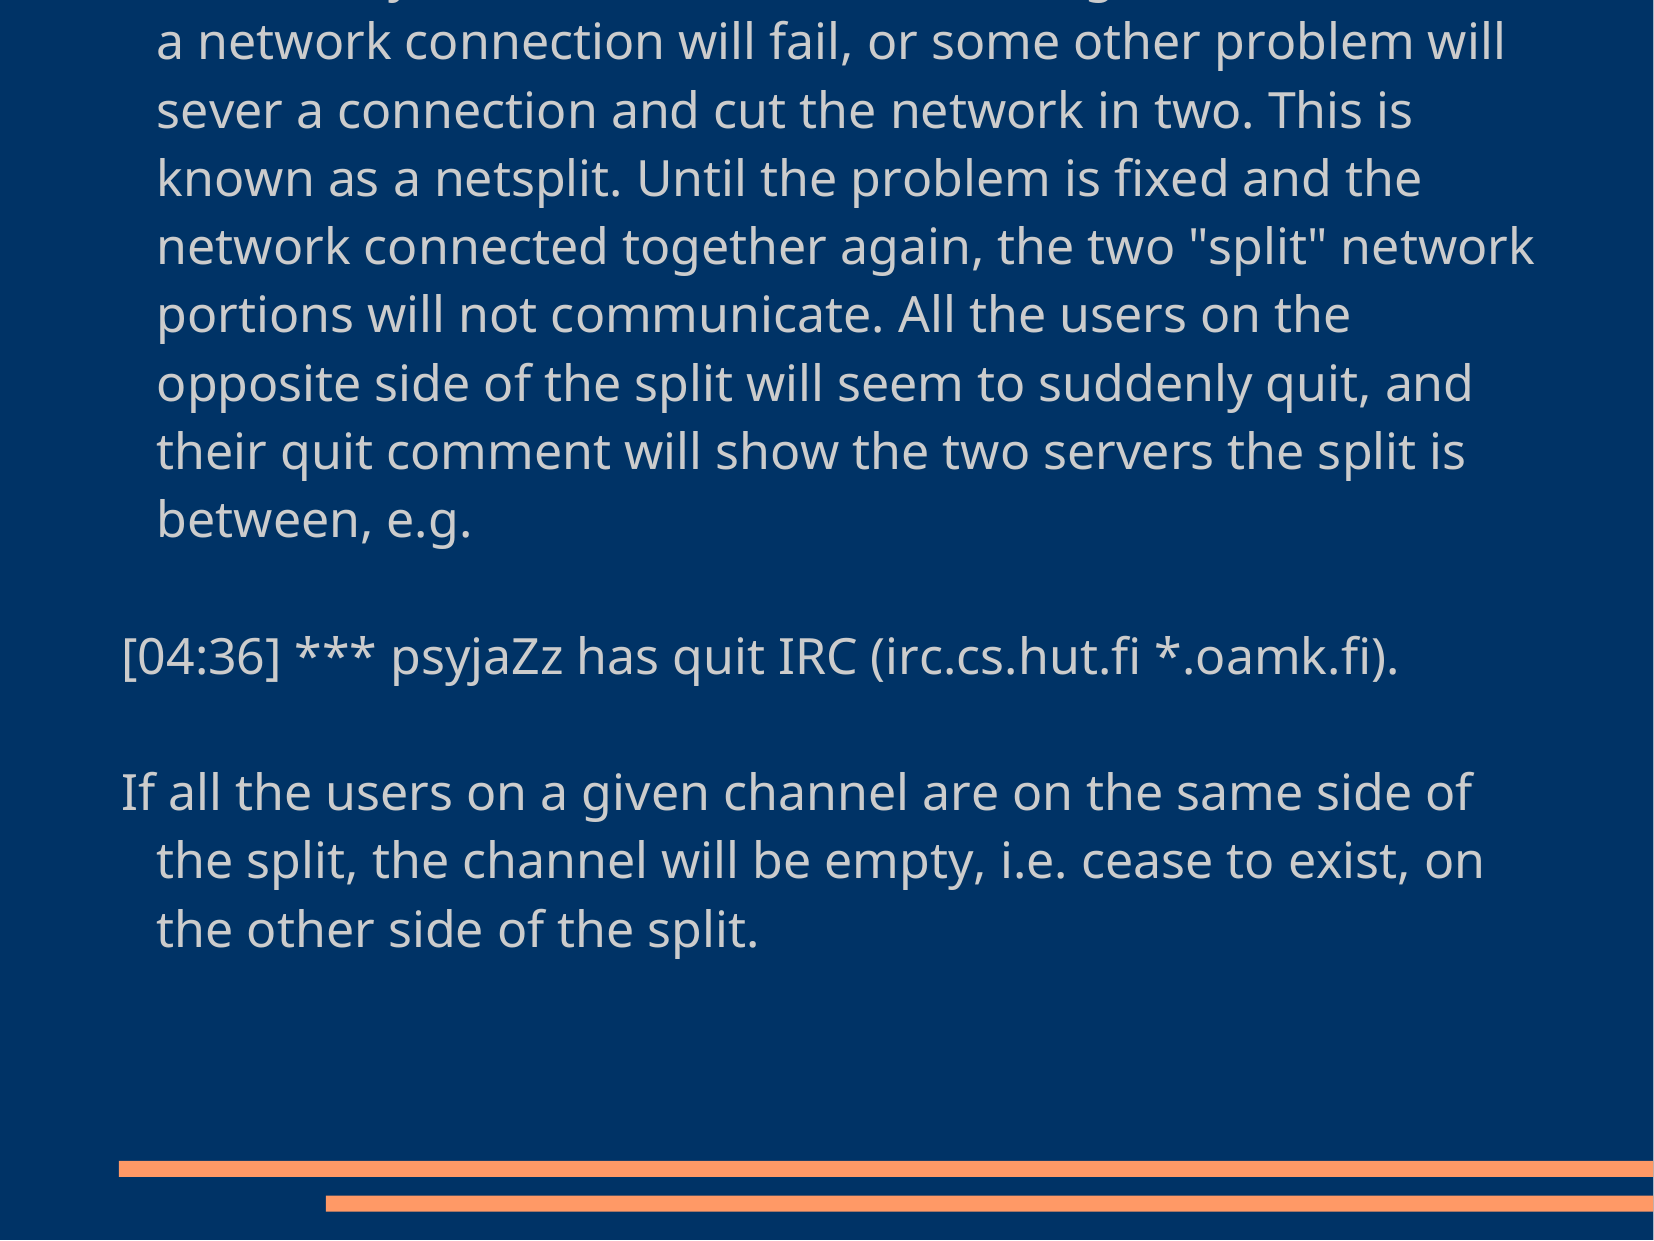

Occasionally, on an IRC network, a routing server will reboot, a network connection will fail, or some other problem will sever a connection and cut the network in two. This is known as a netsplit. Until the problem is fixed and the network connected together again, the two "split" network portions will not communicate. All the users on the opposite side of the split will seem to suddenly quit, and their quit comment will show the two servers the split is between, e.g.
[04:36] *** psyjaZz has quit IRC (irc.cs.hut.fi *.oamk.fi).
If all the users on a given channel are on the same side of the split, the channel will be empty, i.e. cease to exist, on the other side of the split.
#